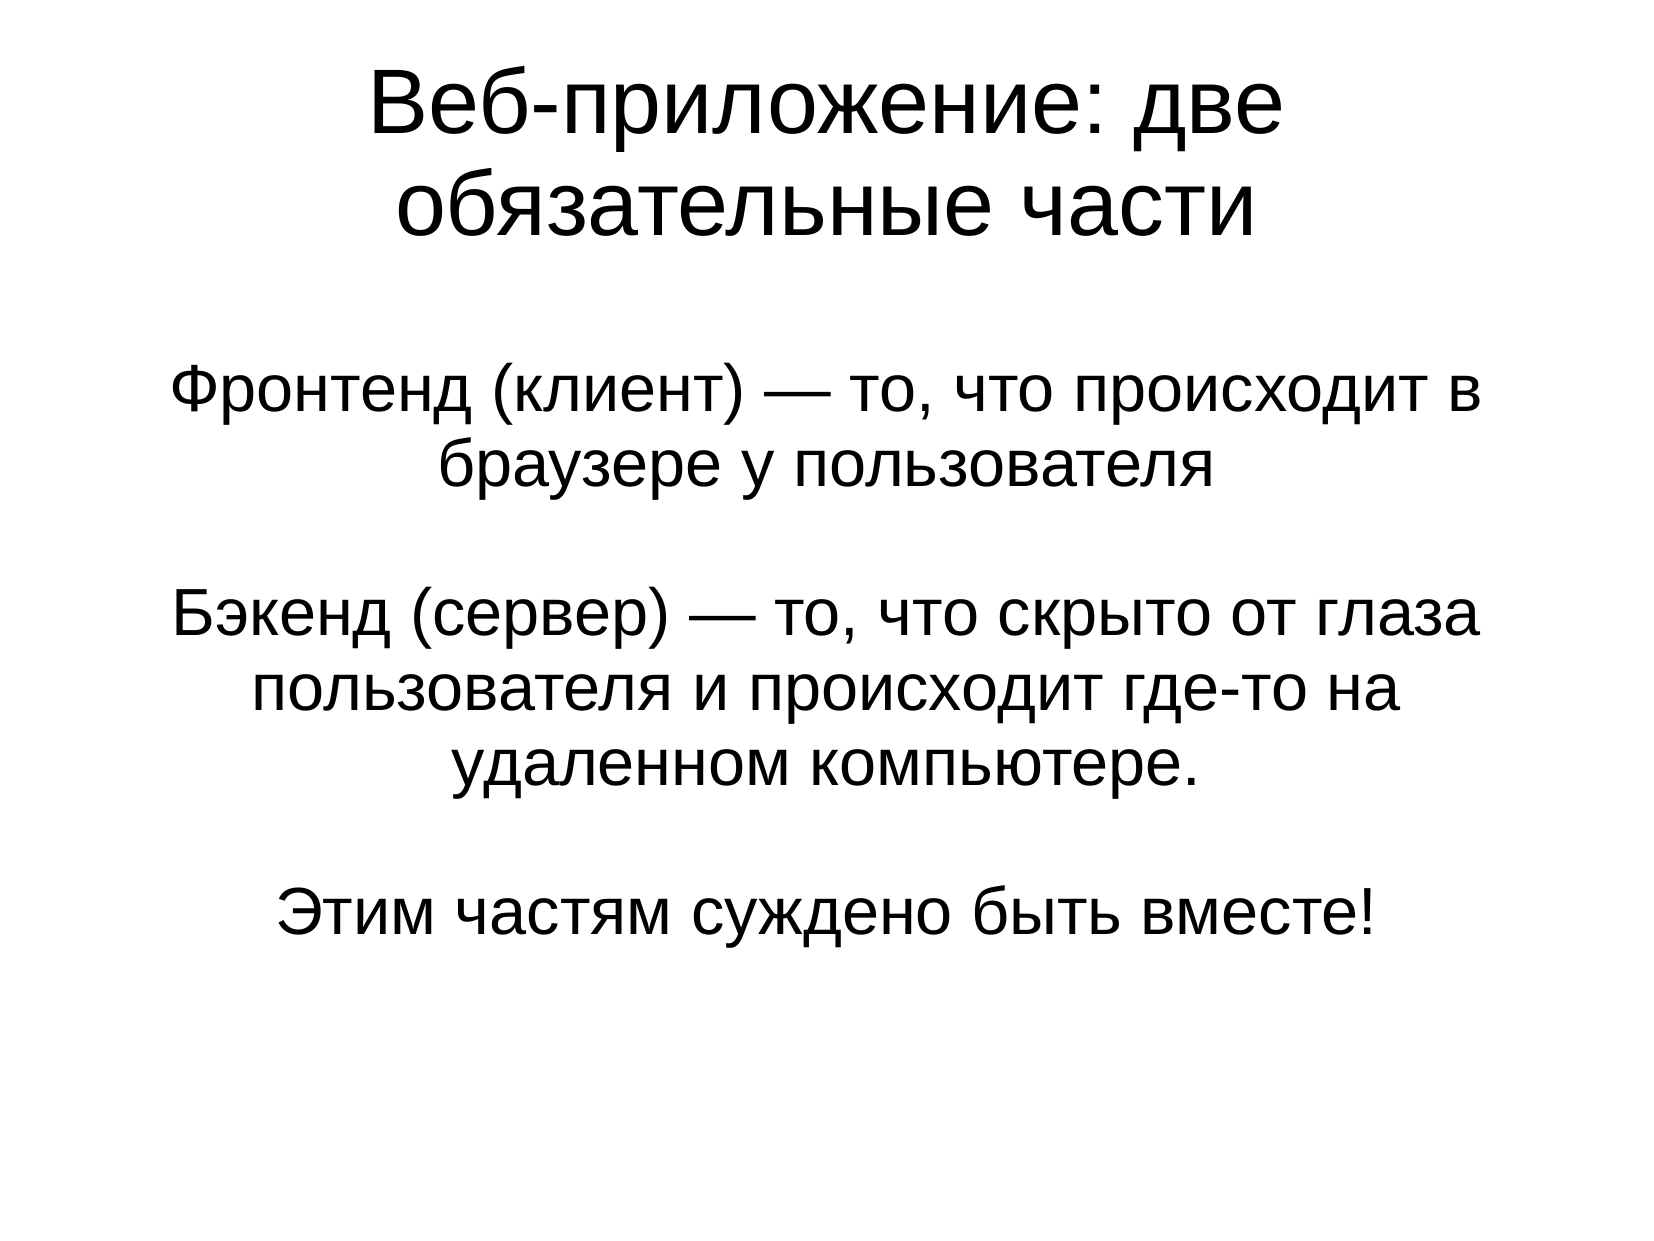

# Веб-приложение: две обязательные части
Фронтенд (клиент) — то, что происходит в браузере у пользователя
Бэкенд (сервер) — то, что скрыто от глаза пользователя и происходит где-то на удаленном компьютере.
Этим частям суждено быть вместе!